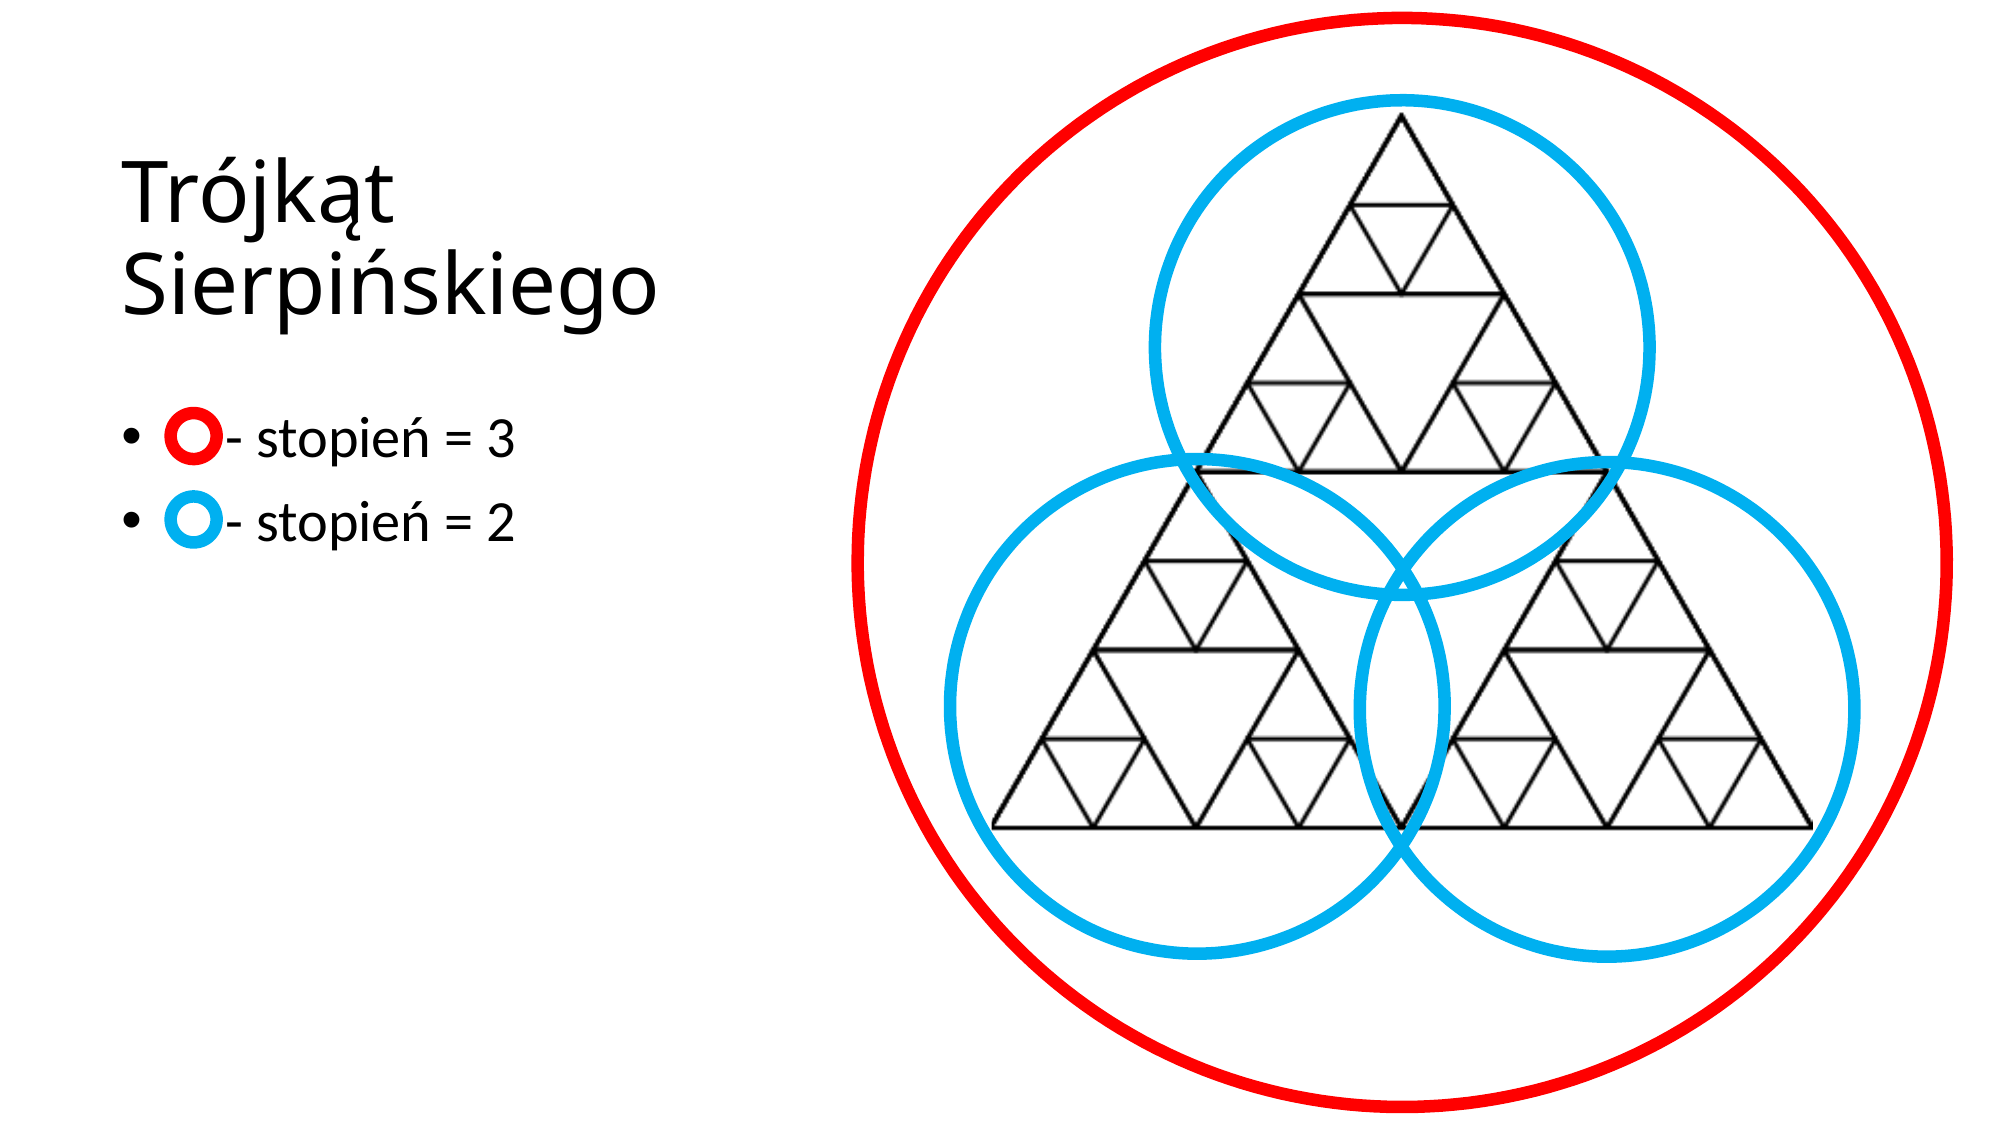

# Trójkąt Sierpińskiego
 - stopień = 3
 - stopień = 2